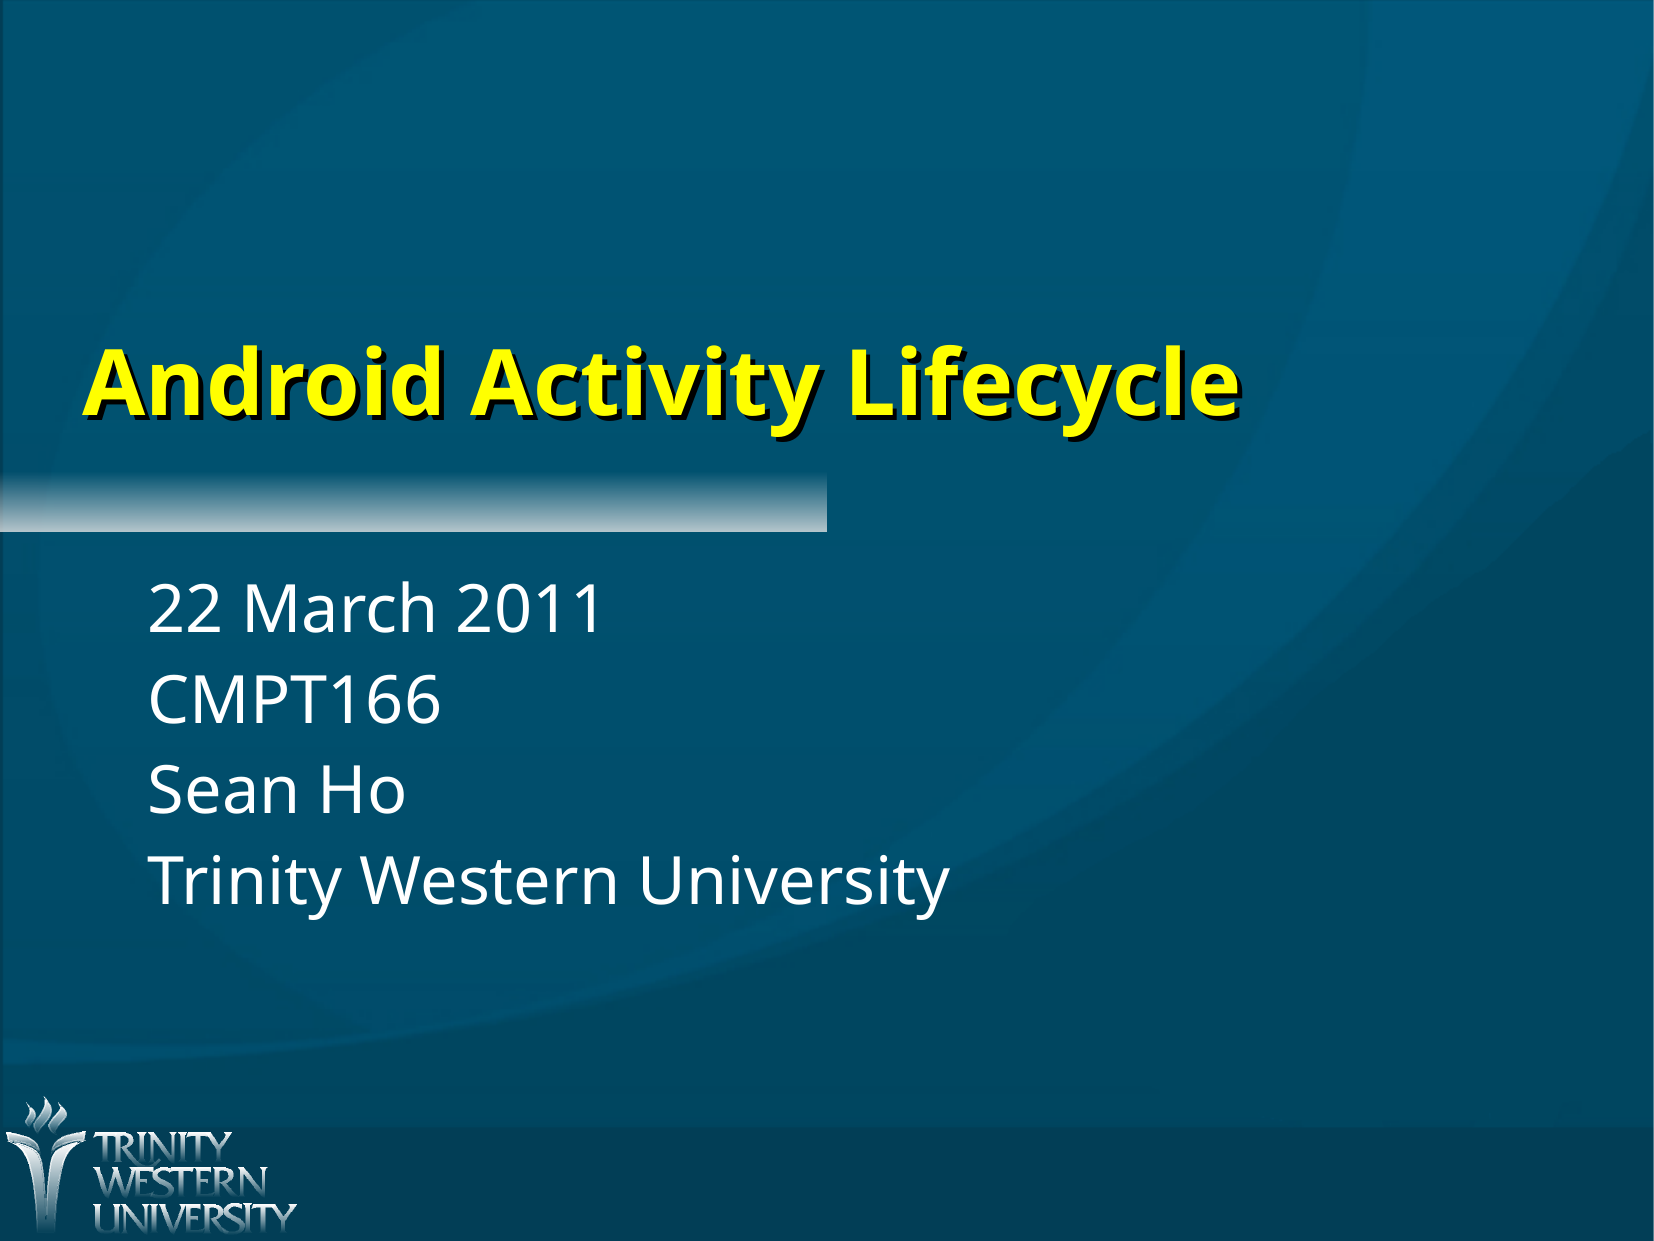

# Android Activity Lifecycle
22 March 2011
CMPT166
Sean Ho
Trinity Western University